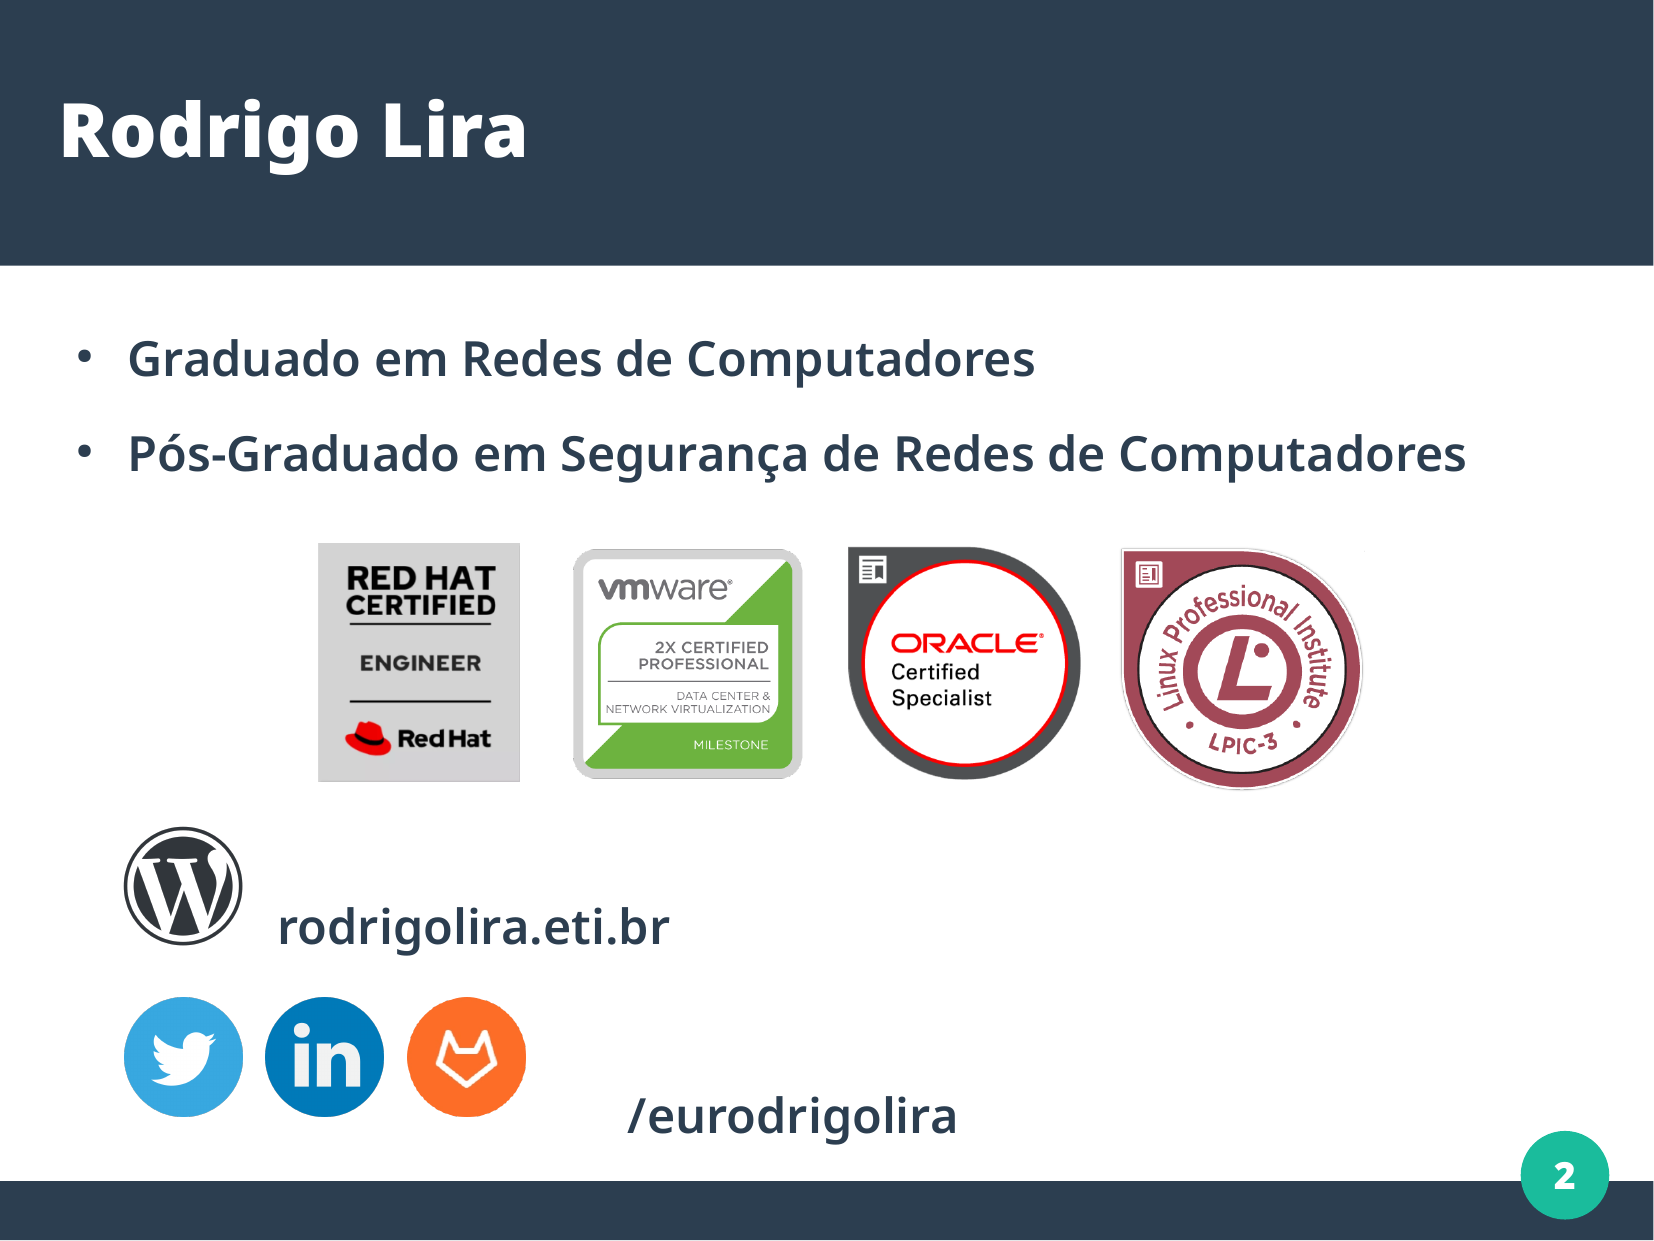

# Rodrigo Lira
Graduado em Redes de Computadores
Pós-Graduado em Segurança de Redes de Computadores
 rodrigolira.eti.br
 /eurodrigolira
2